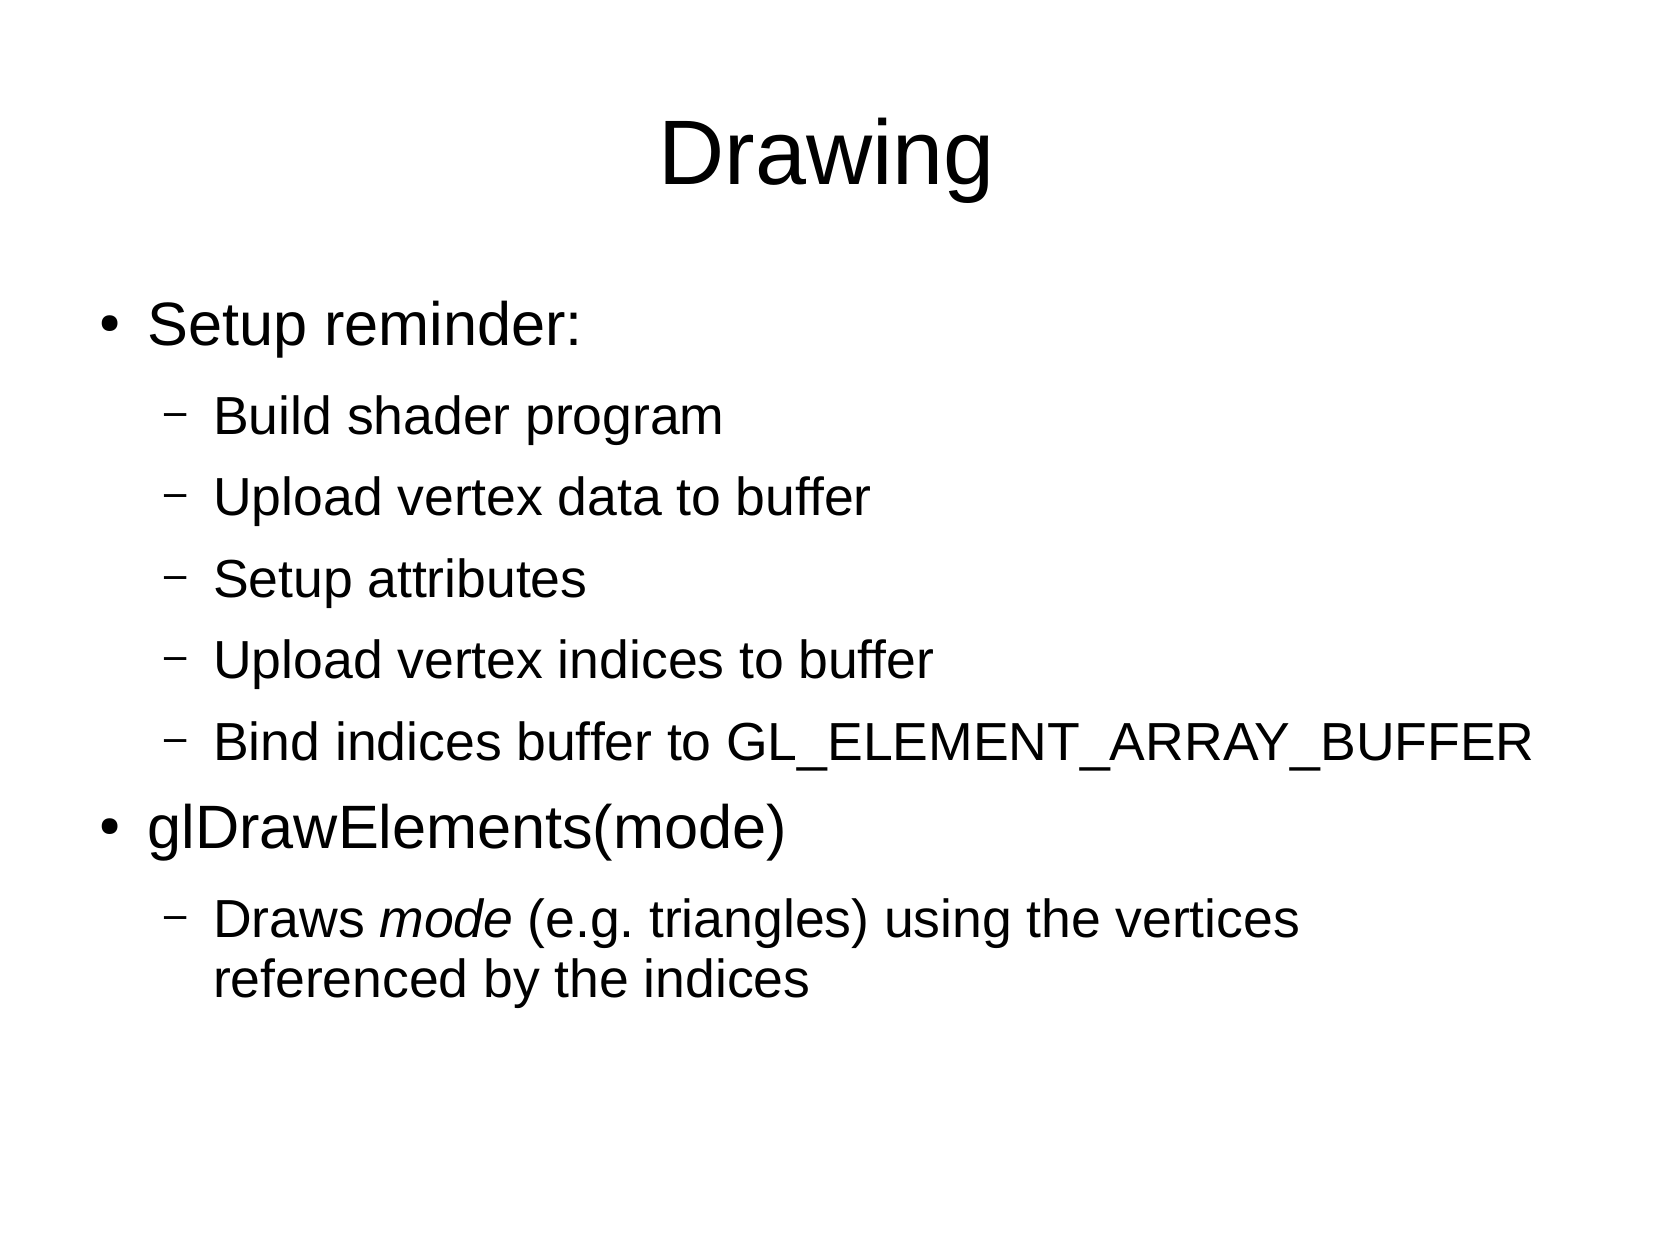

# Drawing
Setup reminder:
Build shader program
Upload vertex data to buffer
Setup attributes
Upload vertex indices to buffer
Bind indices buffer to GL_ELEMENT_ARRAY_BUFFER
glDrawElements(mode)
Draws mode (e.g. triangles) using the vertices referenced by the indices